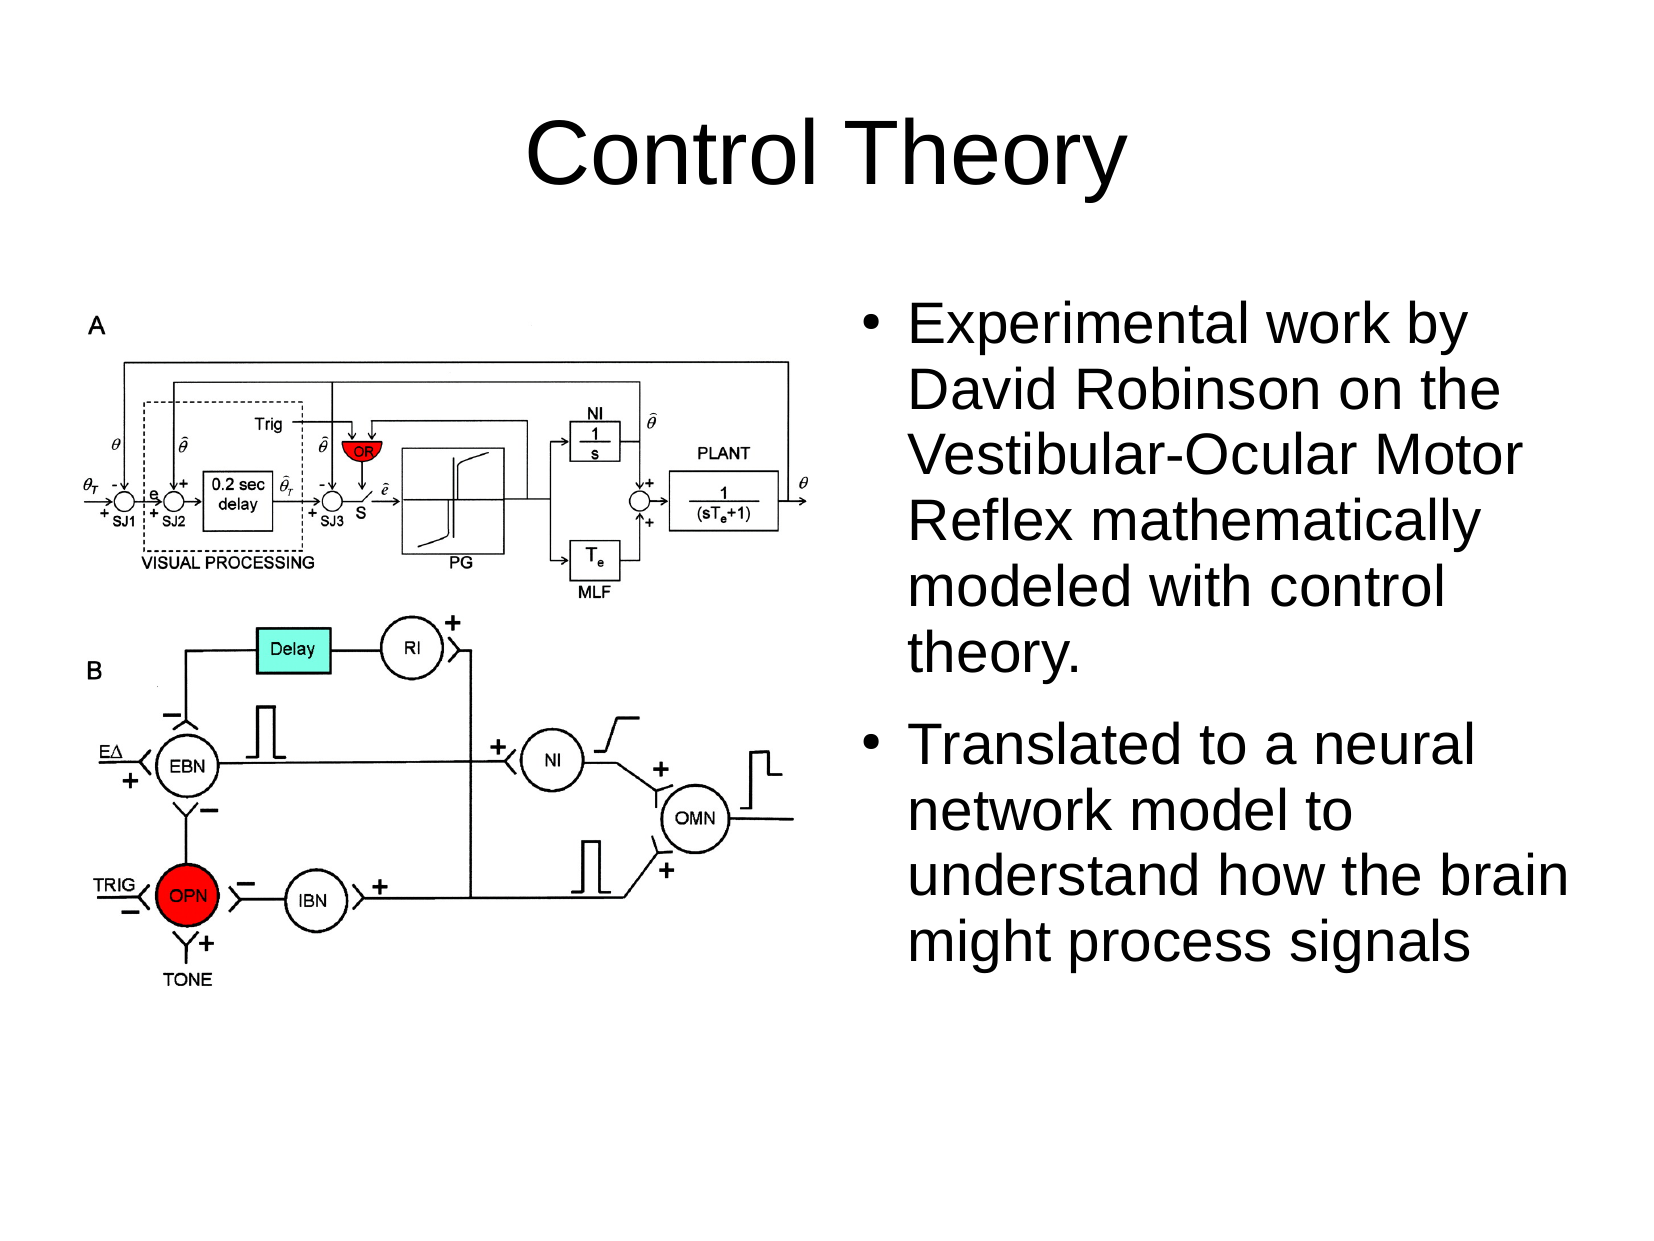

# Control Theory
Experimental work by David Robinson on the Vestibular-Ocular Motor Reflex mathematically modeled with control theory.
Translated to a neural network model to understand how the brain might process signals